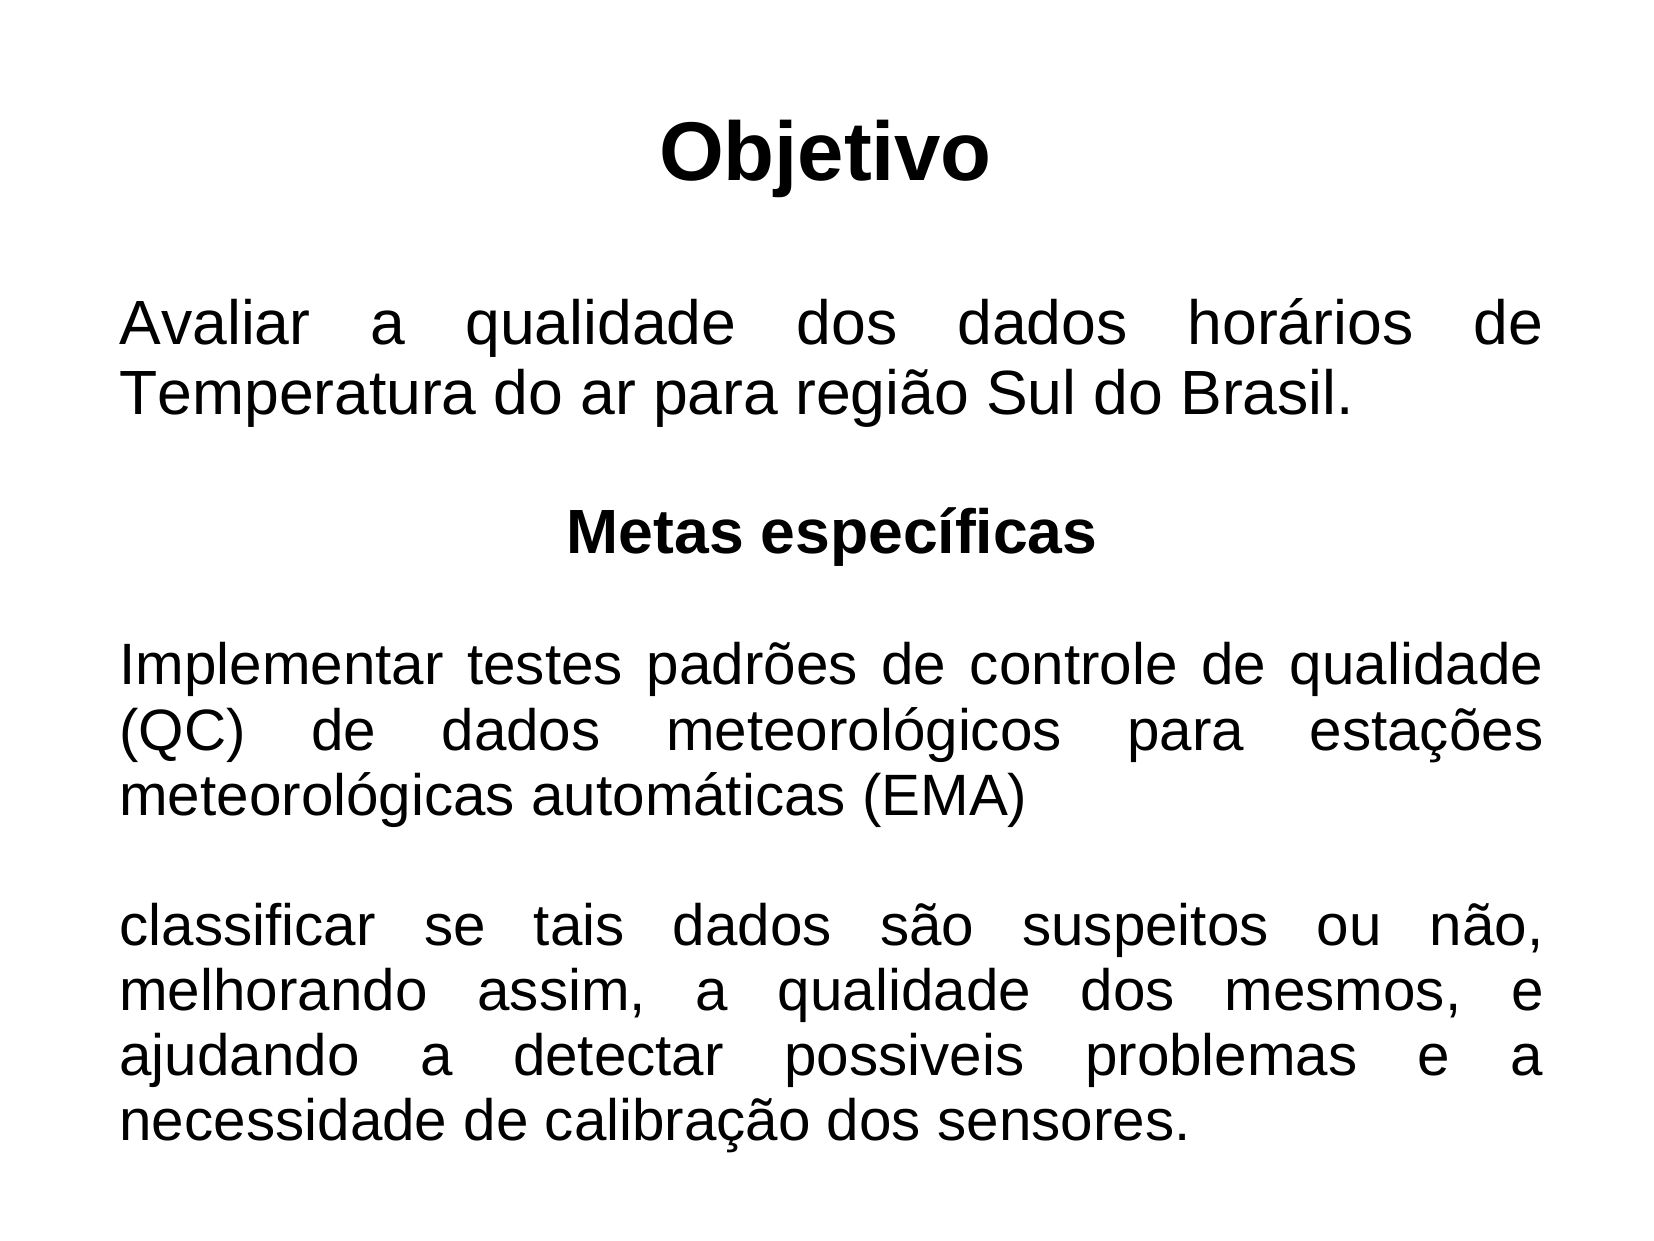

# Objetivo
Avaliar a qualidade dos dados horários de Temperatura do ar para região Sul do Brasil.
Metas específicas
Implementar testes padrões de controle de qualidade (QC) de dados meteorológicos para estações meteorológicas automáticas (EMA)
classificar se tais dados são suspeitos ou não, melhorando assim, a qualidade dos mesmos, e ajudando a detectar possiveis problemas e a necessidade de calibração dos sensores.